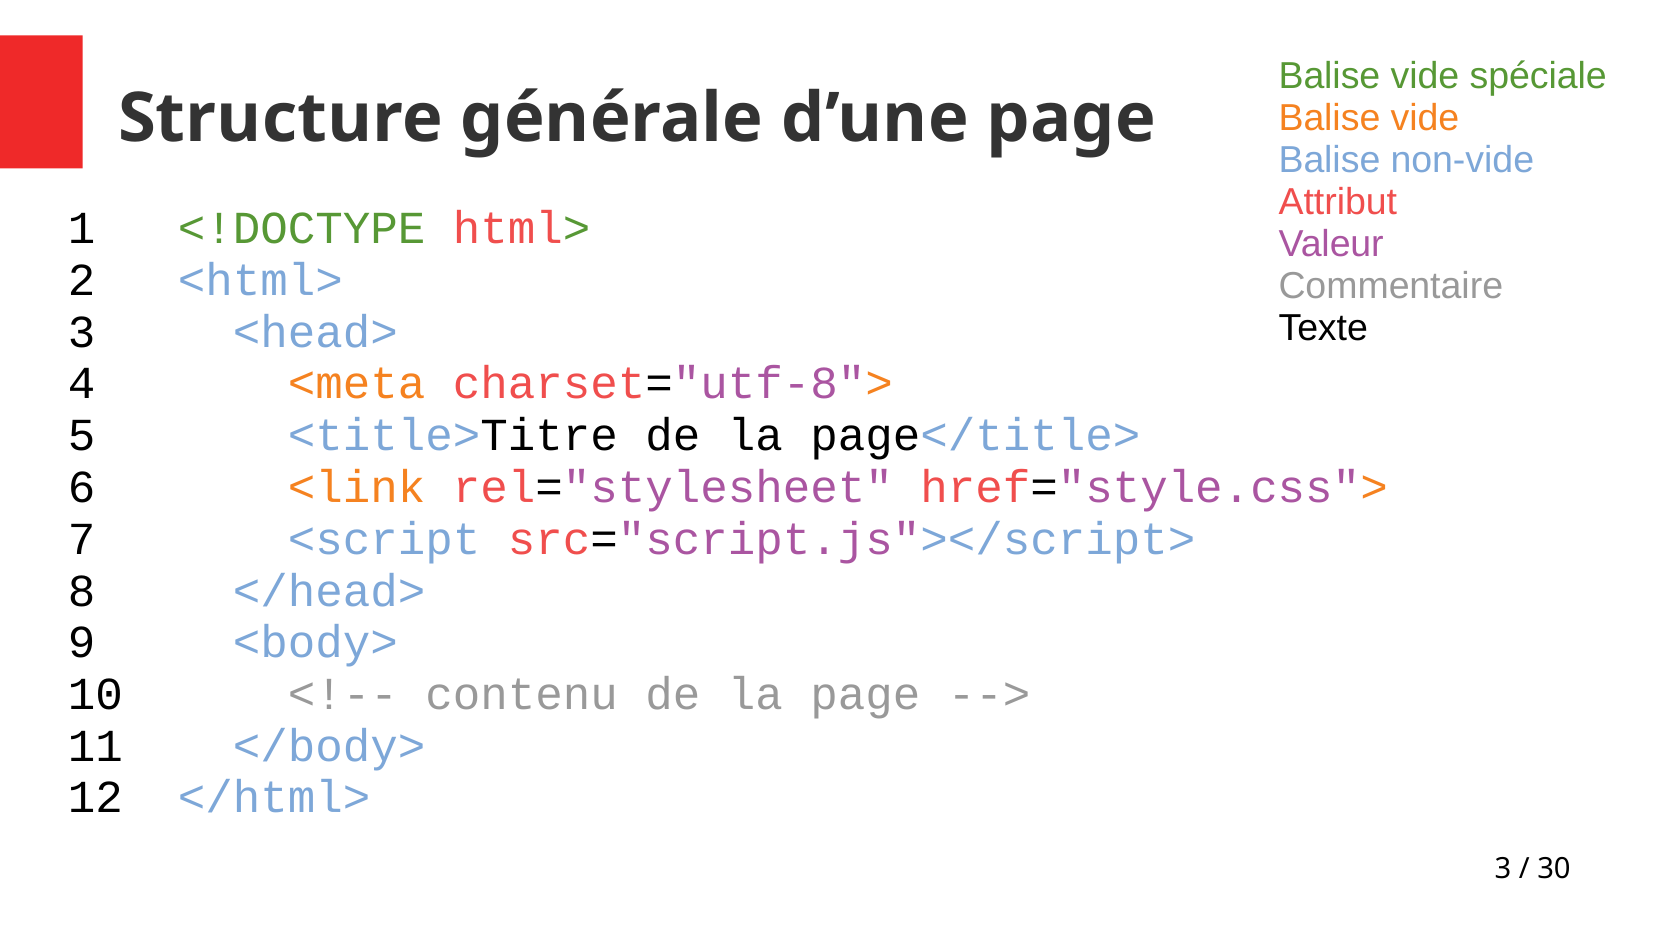

# Structure générale d’une page
Balise vide spéciale
Balise vide
Balise non-vide
Attribut
Valeur
Commentaire
Texte
1 <!DOCTYPE html>
2 <html>
3 <head>
4 <meta charset="utf-8">
5 <title>Titre de la page</title>
6 <link rel="stylesheet" href="style.css">
7 <script src="script.js"></script>
8 </head>
9 <body>
10 <!-- contenu de la page -->
11 </body>
12 </html>
3